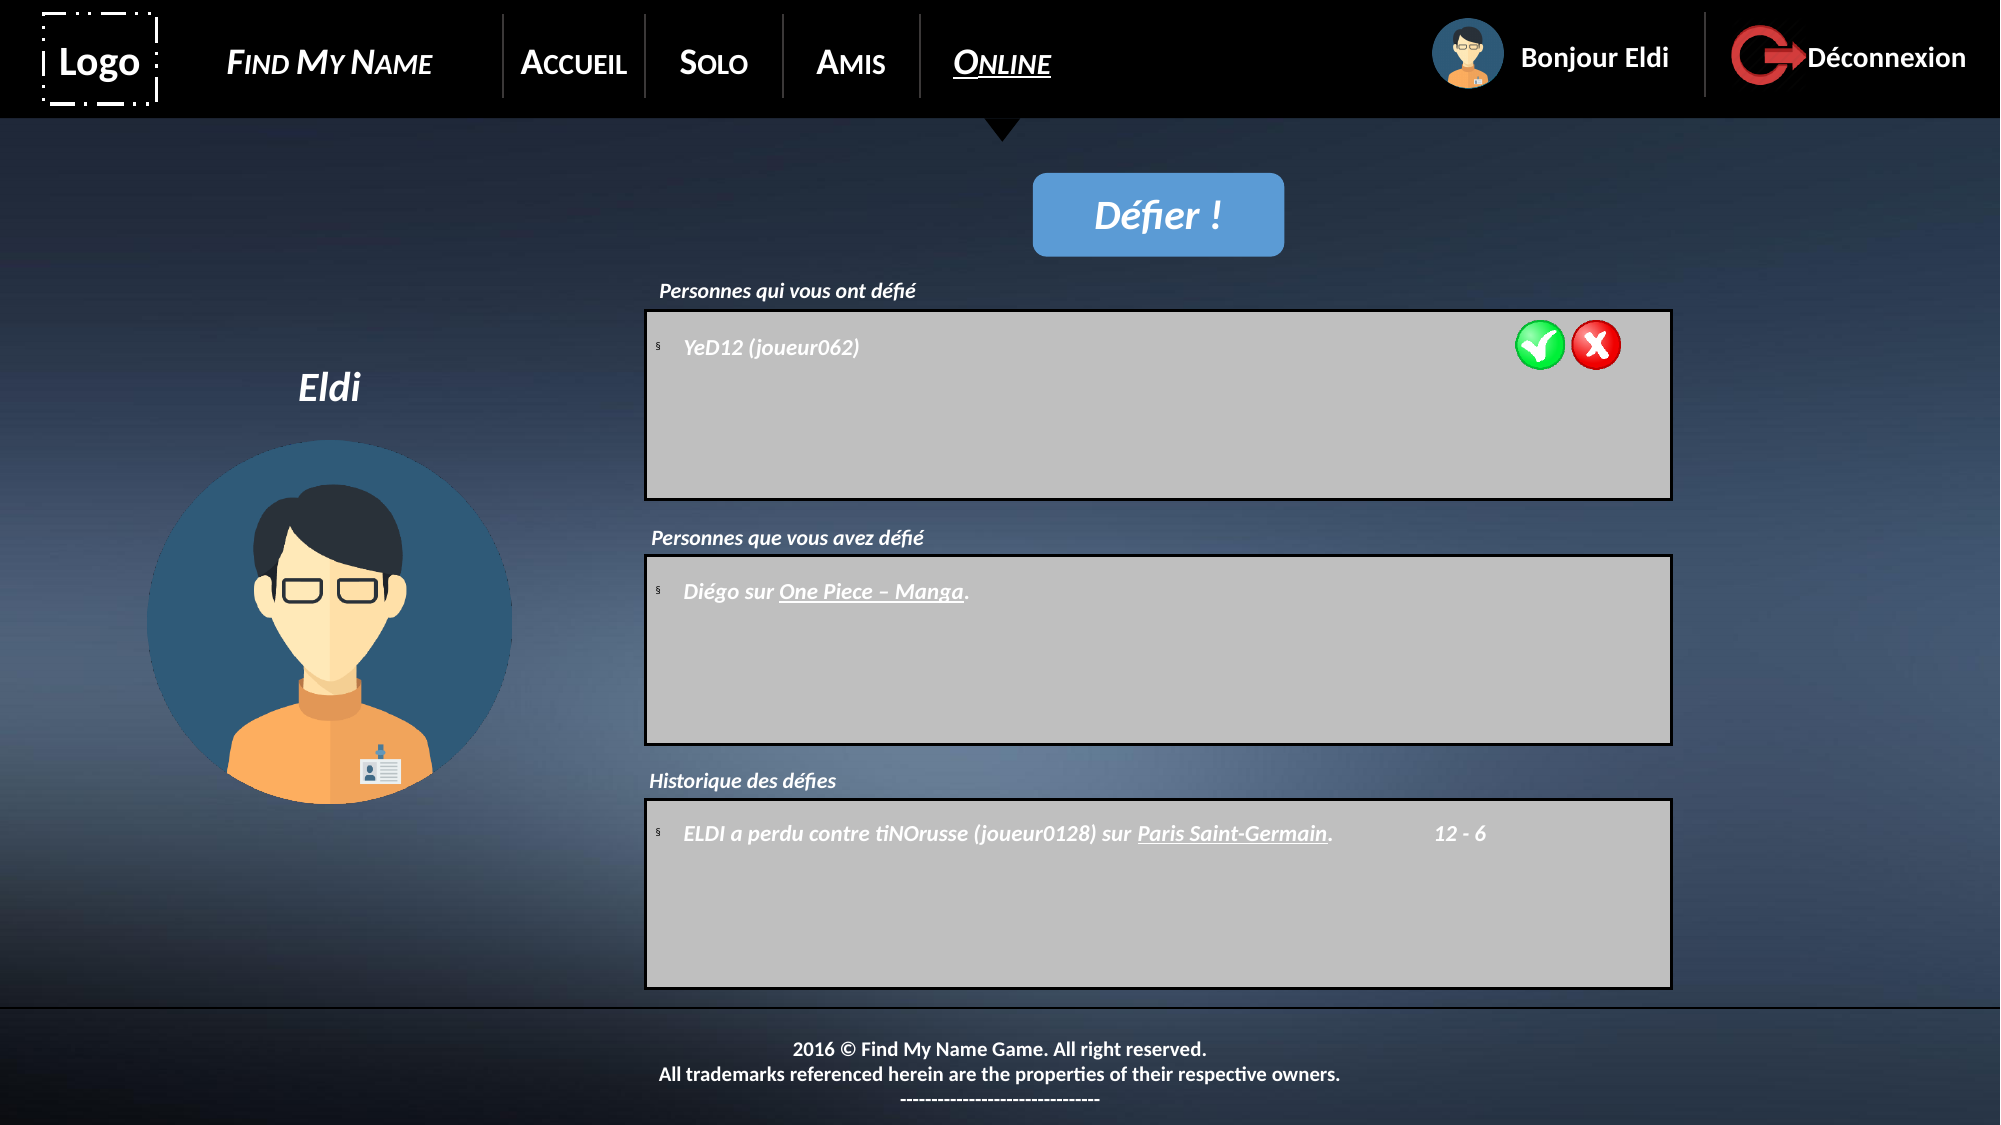

Logo
Bonjour Eldi
Déconnexion
FIND MY NAME
ACCUEIL
SOLO
AMIS
ONLINE
Défier !
Personnes qui vous ont défié
YeD12 (joueur062)
Eldi
Personnes que vous avez défié
Diégo sur One Piece – Manga.
Historique des défies
ELDI a perdu contre tiNOrusse (joueur0128) sur Paris Saint-Germain.		12 - 6
2016 © Find My Name Game. All right reserved.
All trademarks referenced herein are the properties of their respective owners.
--------------------------------